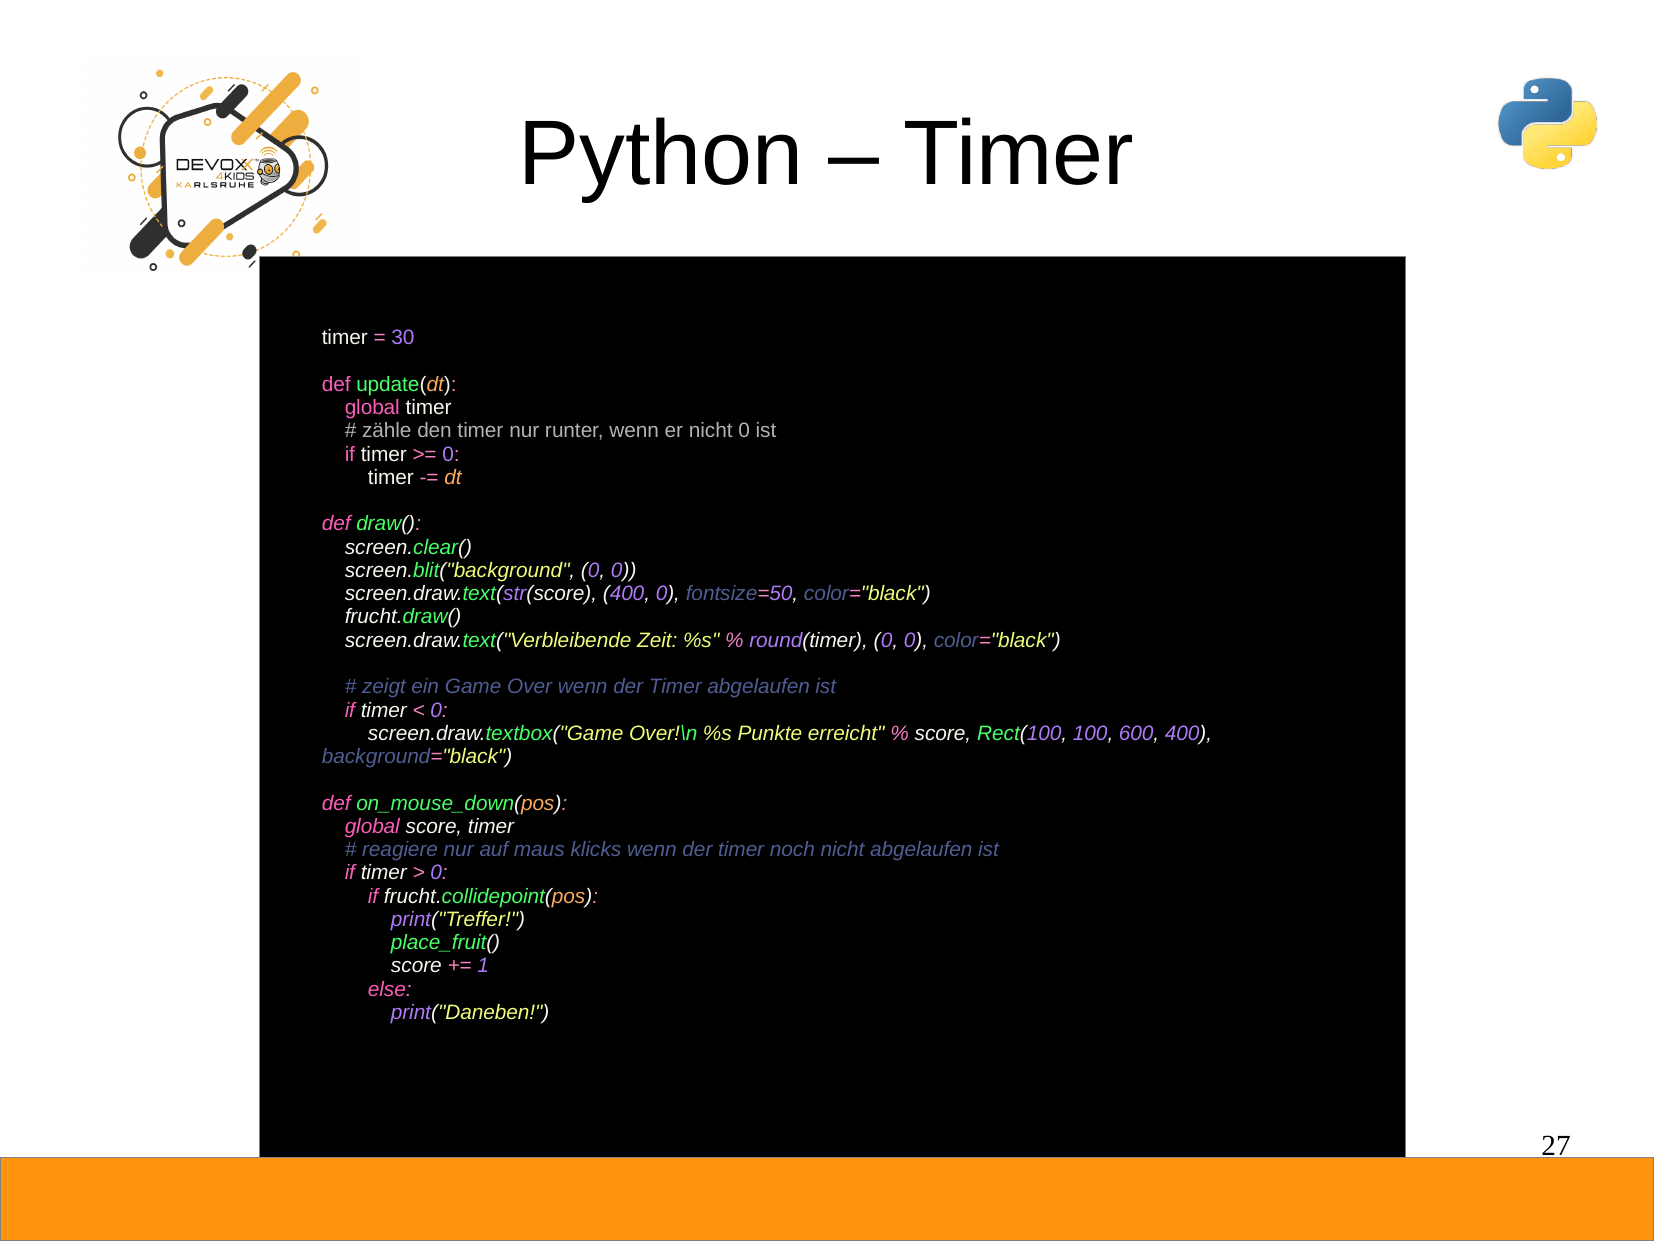

# Python – Timer
timer = 30
def update(dt):
 global timer
 # zähle den timer nur runter, wenn er nicht 0 ist
 if timer >= 0:
 timer -= dt
def draw():
 screen.clear()
 screen.blit("background", (0, 0))
 screen.draw.text(str(score), (400, 0), fontsize=50, color="black")
 frucht.draw()
 screen.draw.text("Verbleibende Zeit: %s" % round(timer), (0, 0), color="black")
 # zeigt ein Game Over wenn der Timer abgelaufen ist
 if timer < 0:
 screen.draw.textbox("Game Over!\n %s Punkte erreicht" % score, Rect(100, 100, 600, 400), background="black")
def on_mouse_down(pos):
 global score, timer
 # reagiere nur auf maus klicks wenn der timer noch nicht abgelaufen ist
 if timer > 0:
 if frucht.collidepoint(pos):
 print("Treffer!")
 place_fruit()
 score += 1
 else:
 print("Daneben!")
27